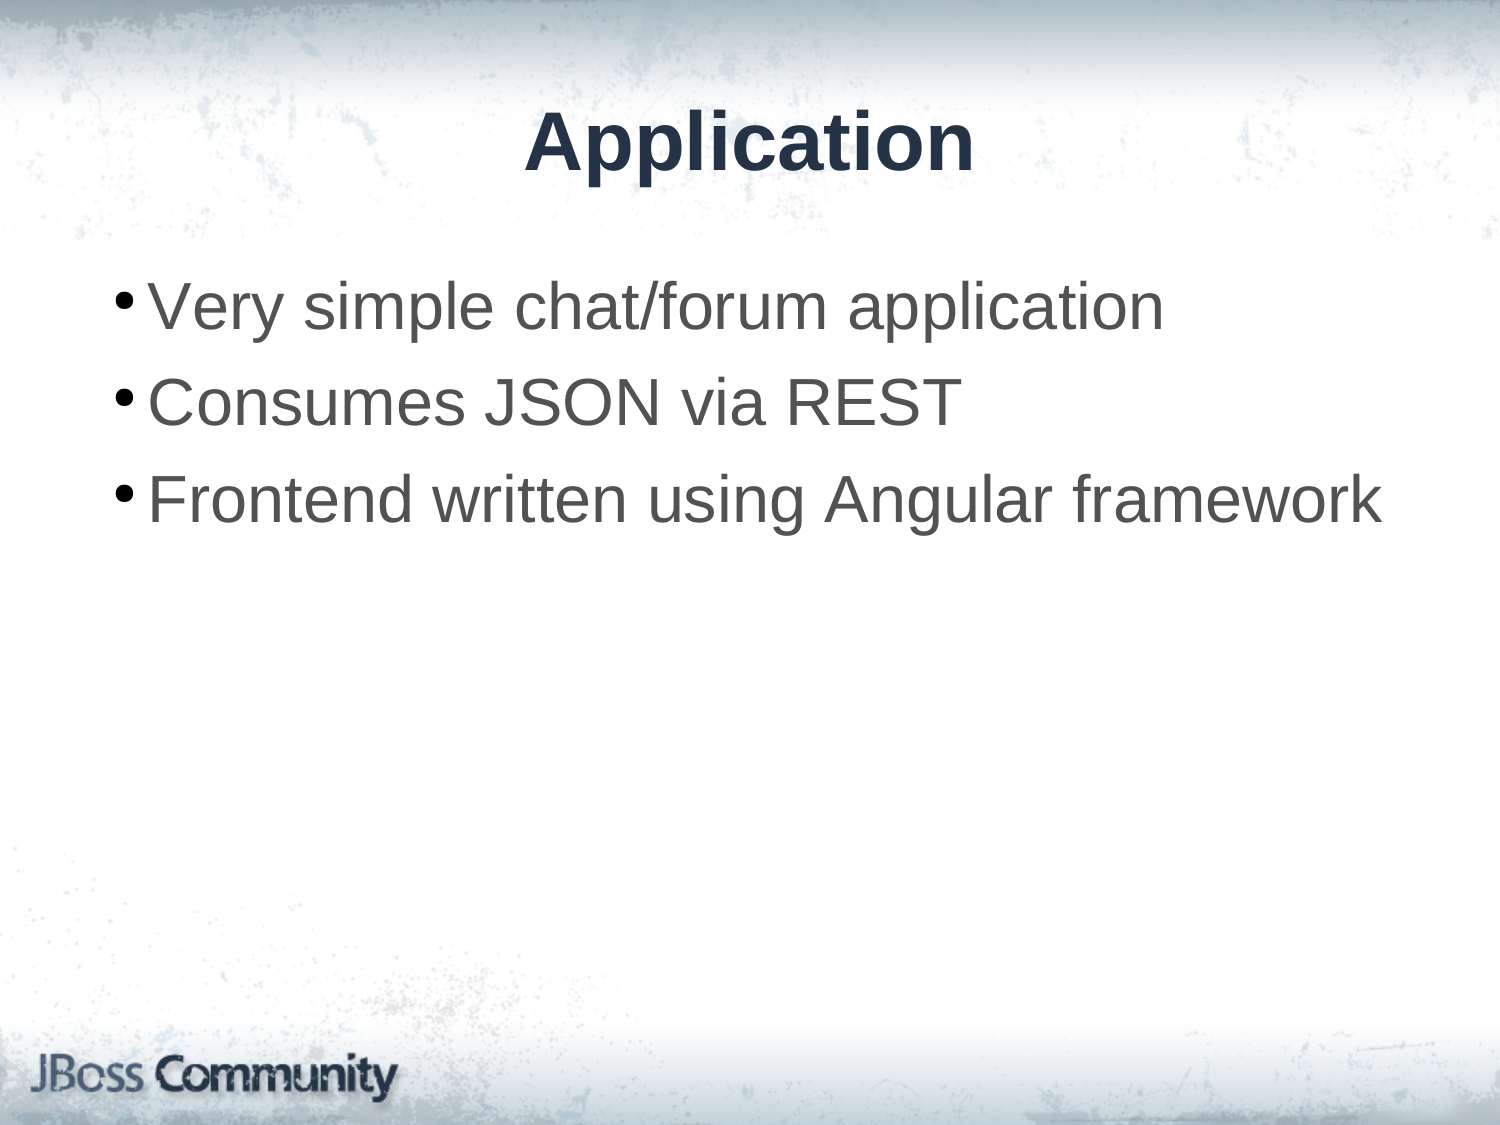

# Application
Very simple chat/forum application
Consumes JSON via REST
Frontend written using Angular framework